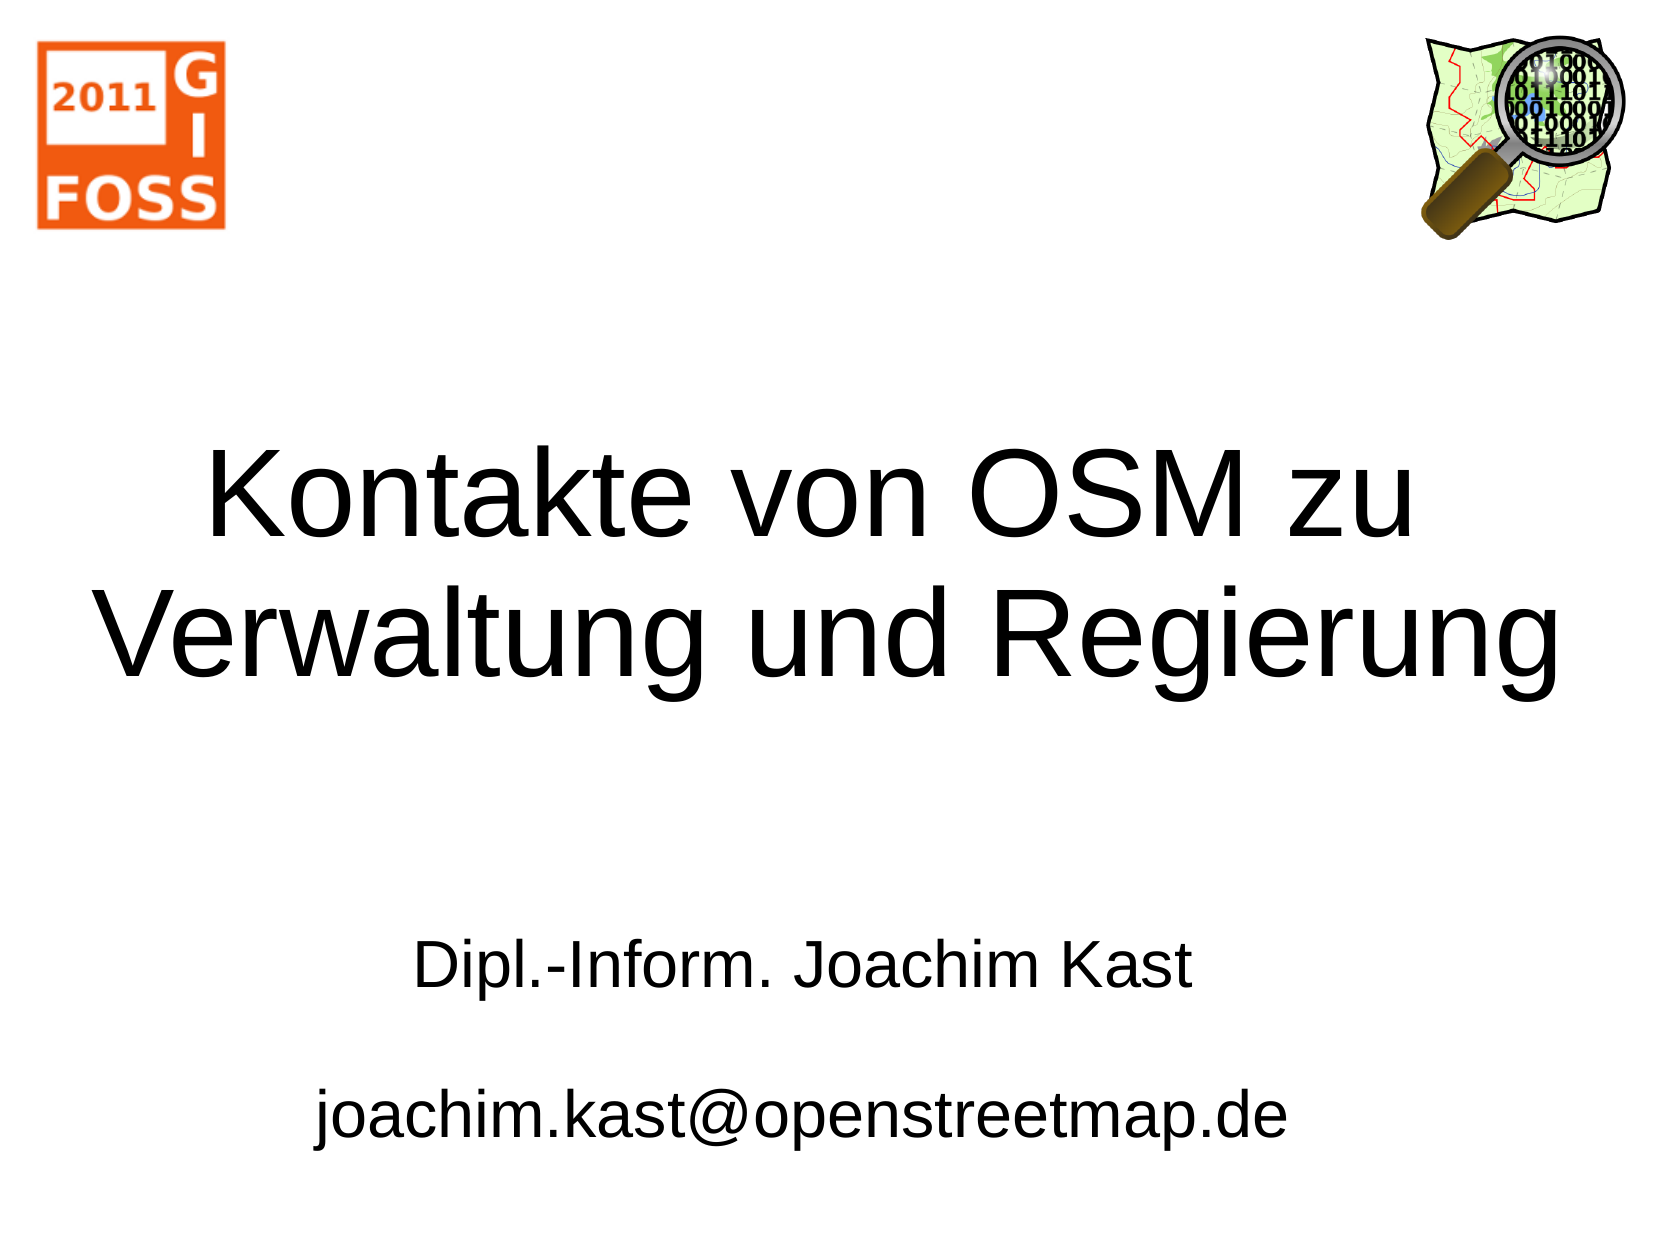

# Kontakte von OSM zu Verwaltung und Regierung
Dipl.-Inform. Joachim Kast
joachim.kast@openstreetmap.de